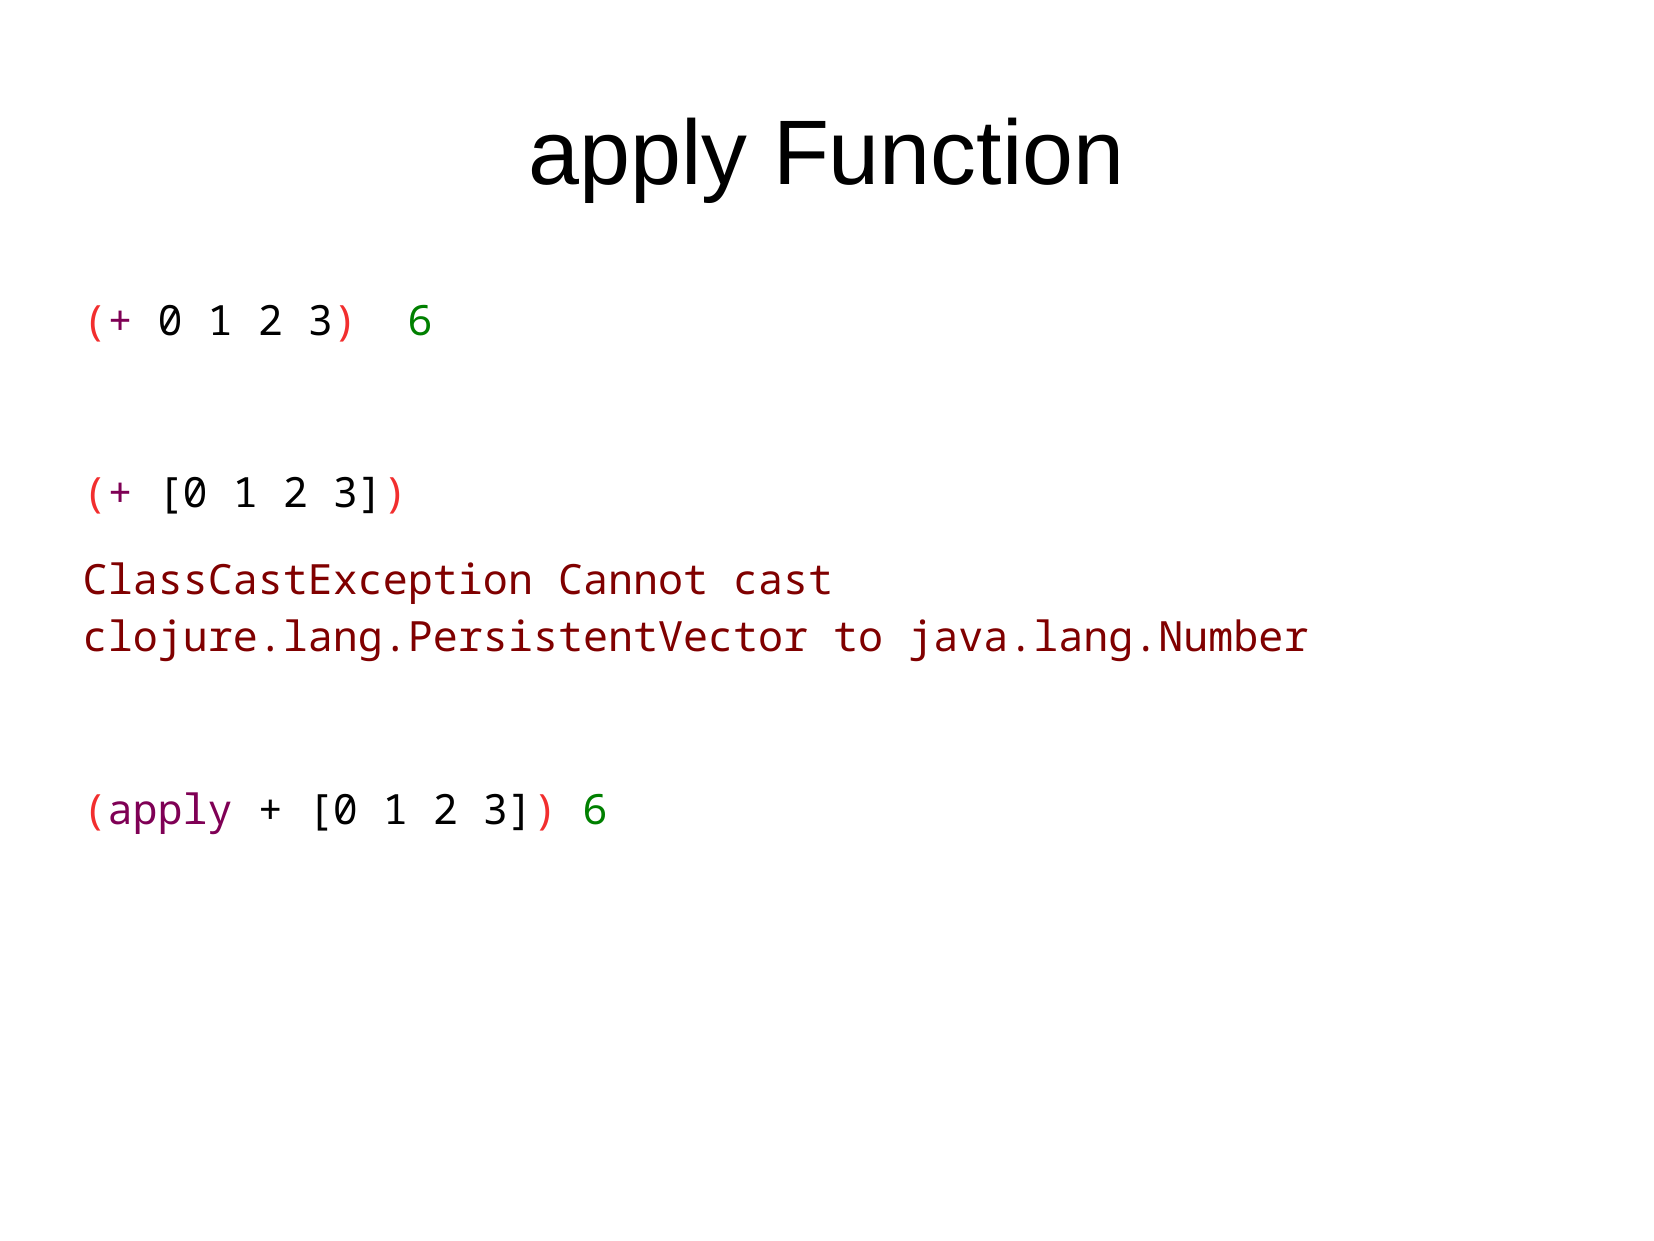

# apply Function
(+ 0 1 2 3) 6
(+ [0 1 2 3])
ClassCastException Cannot cast clojure.lang.PersistentVector to java.lang.Number
(apply + [0 1 2 3]) 6